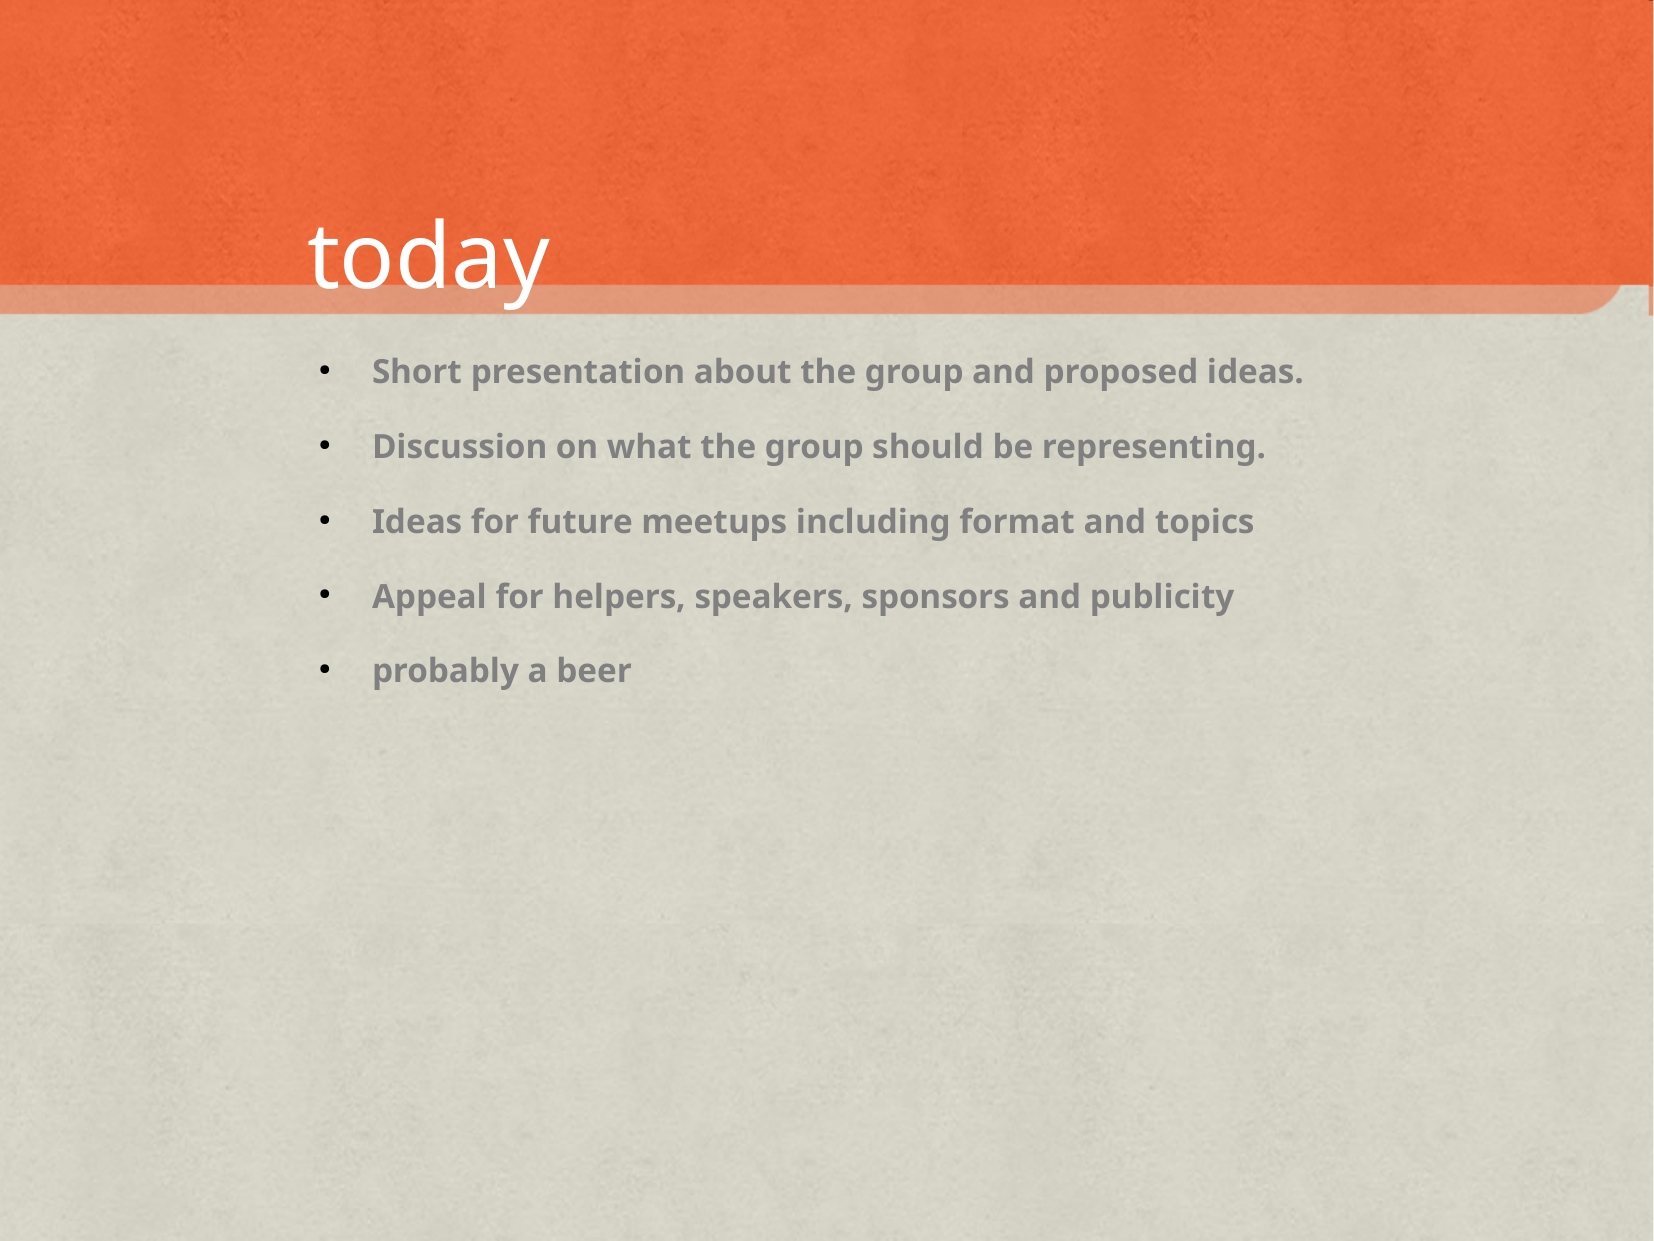

# today
Short presentation about the group and proposed ideas.
Discussion on what the group should be representing.
Ideas for future meetups including format and topics
Appeal for helpers, speakers, sponsors and publicity
probably a beer